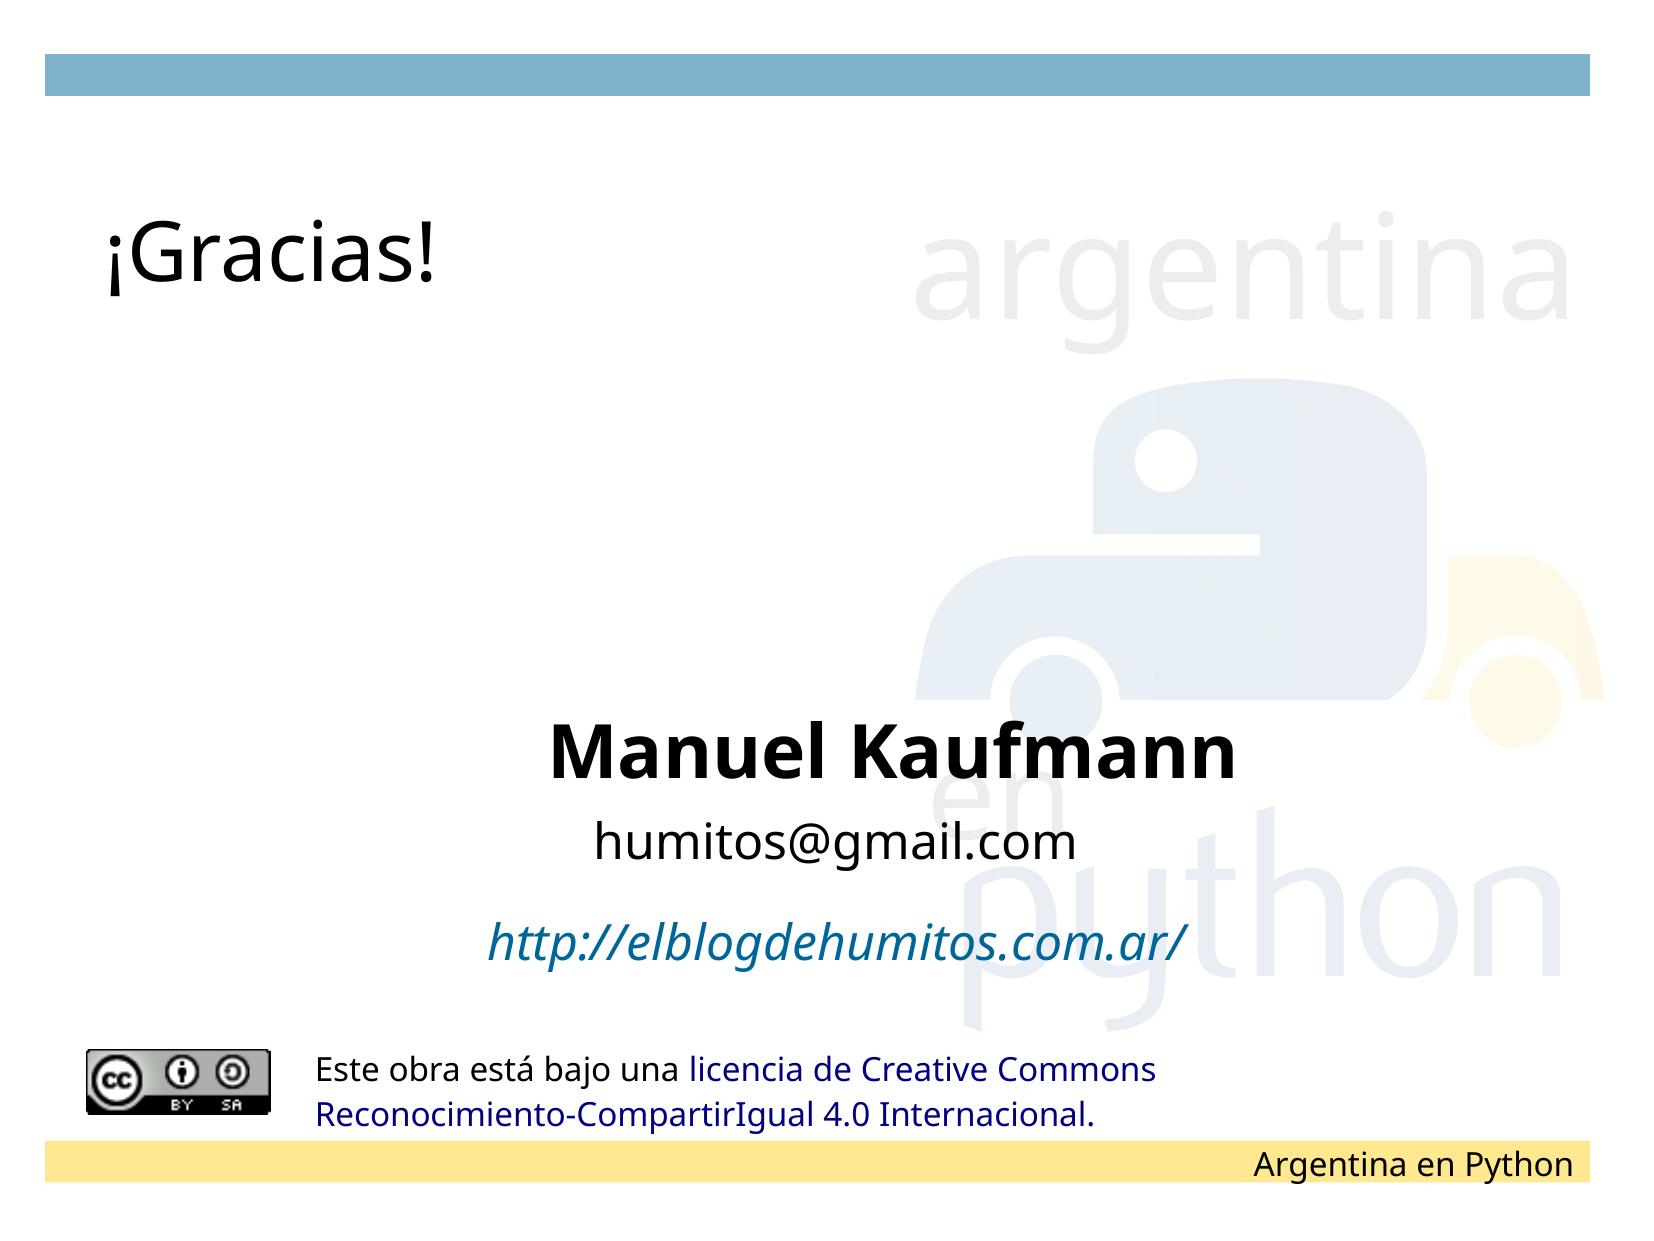

¡Gracias!
Manuel Kaufmann
humitos@gmail.com
http://elblogdehumitos.com.ar/
Este obra está bajo una licencia de Creative Commons
Reconocimiento-CompartirIgual 4.0 Internacional.
Argentina en Python